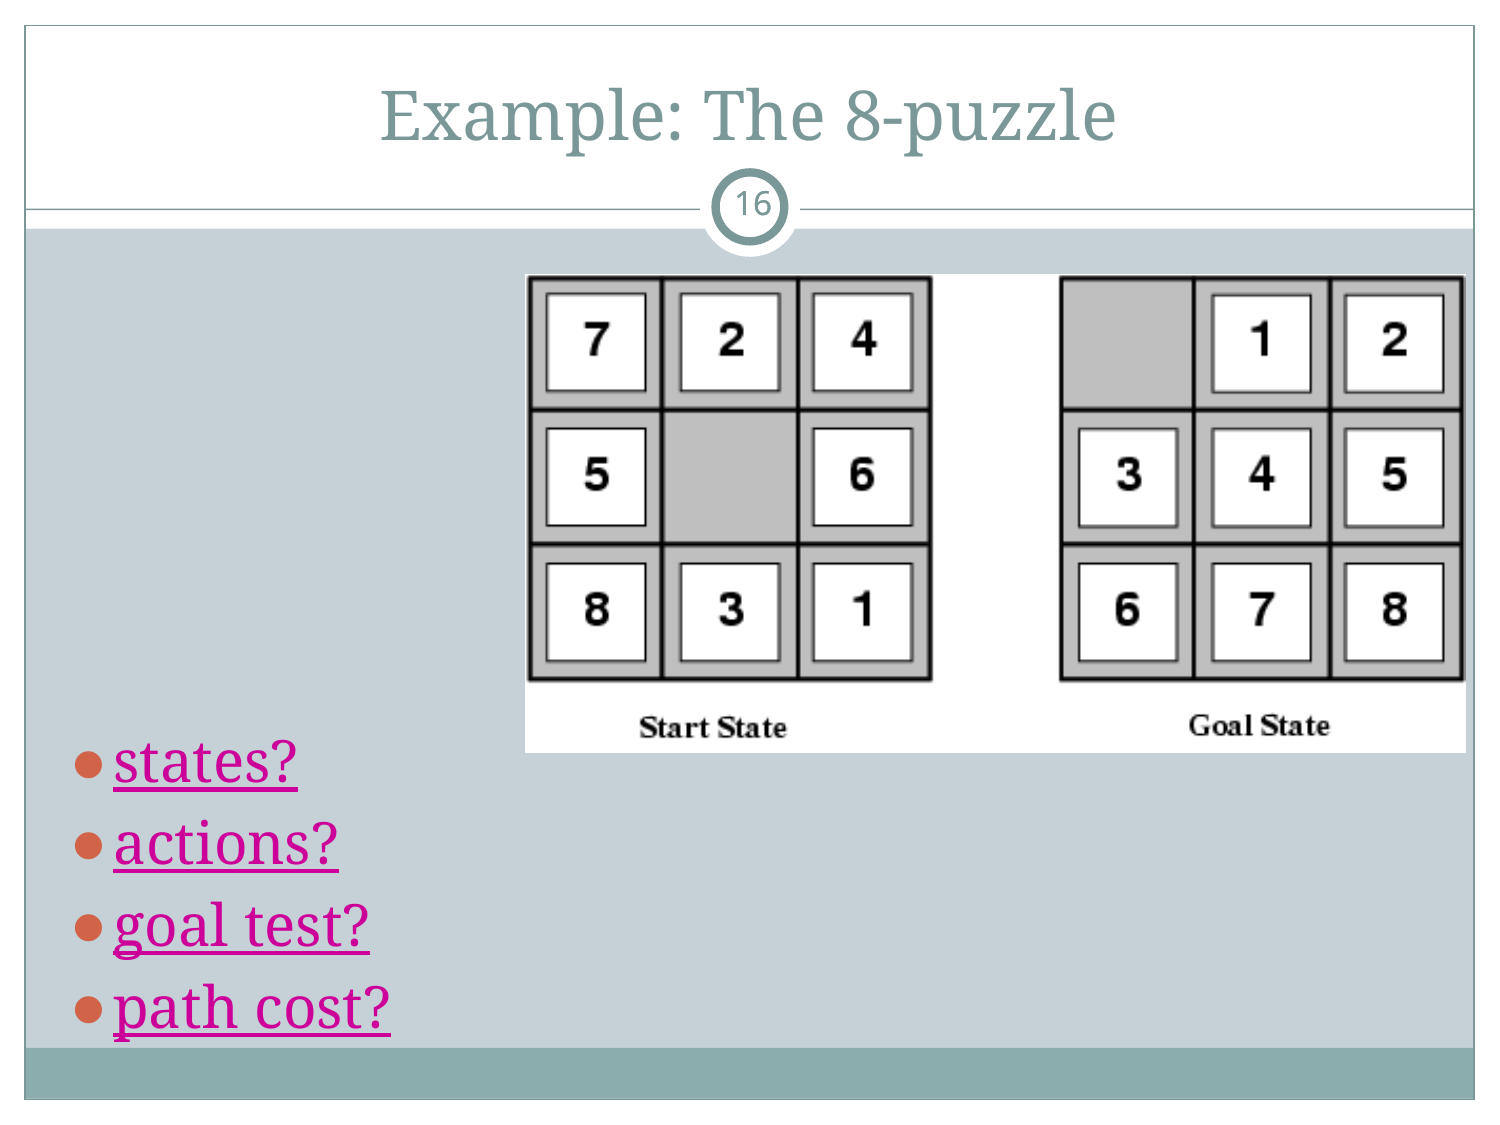

# Example: The 8-puzzle
states?
actions?
goal test?
path cost?